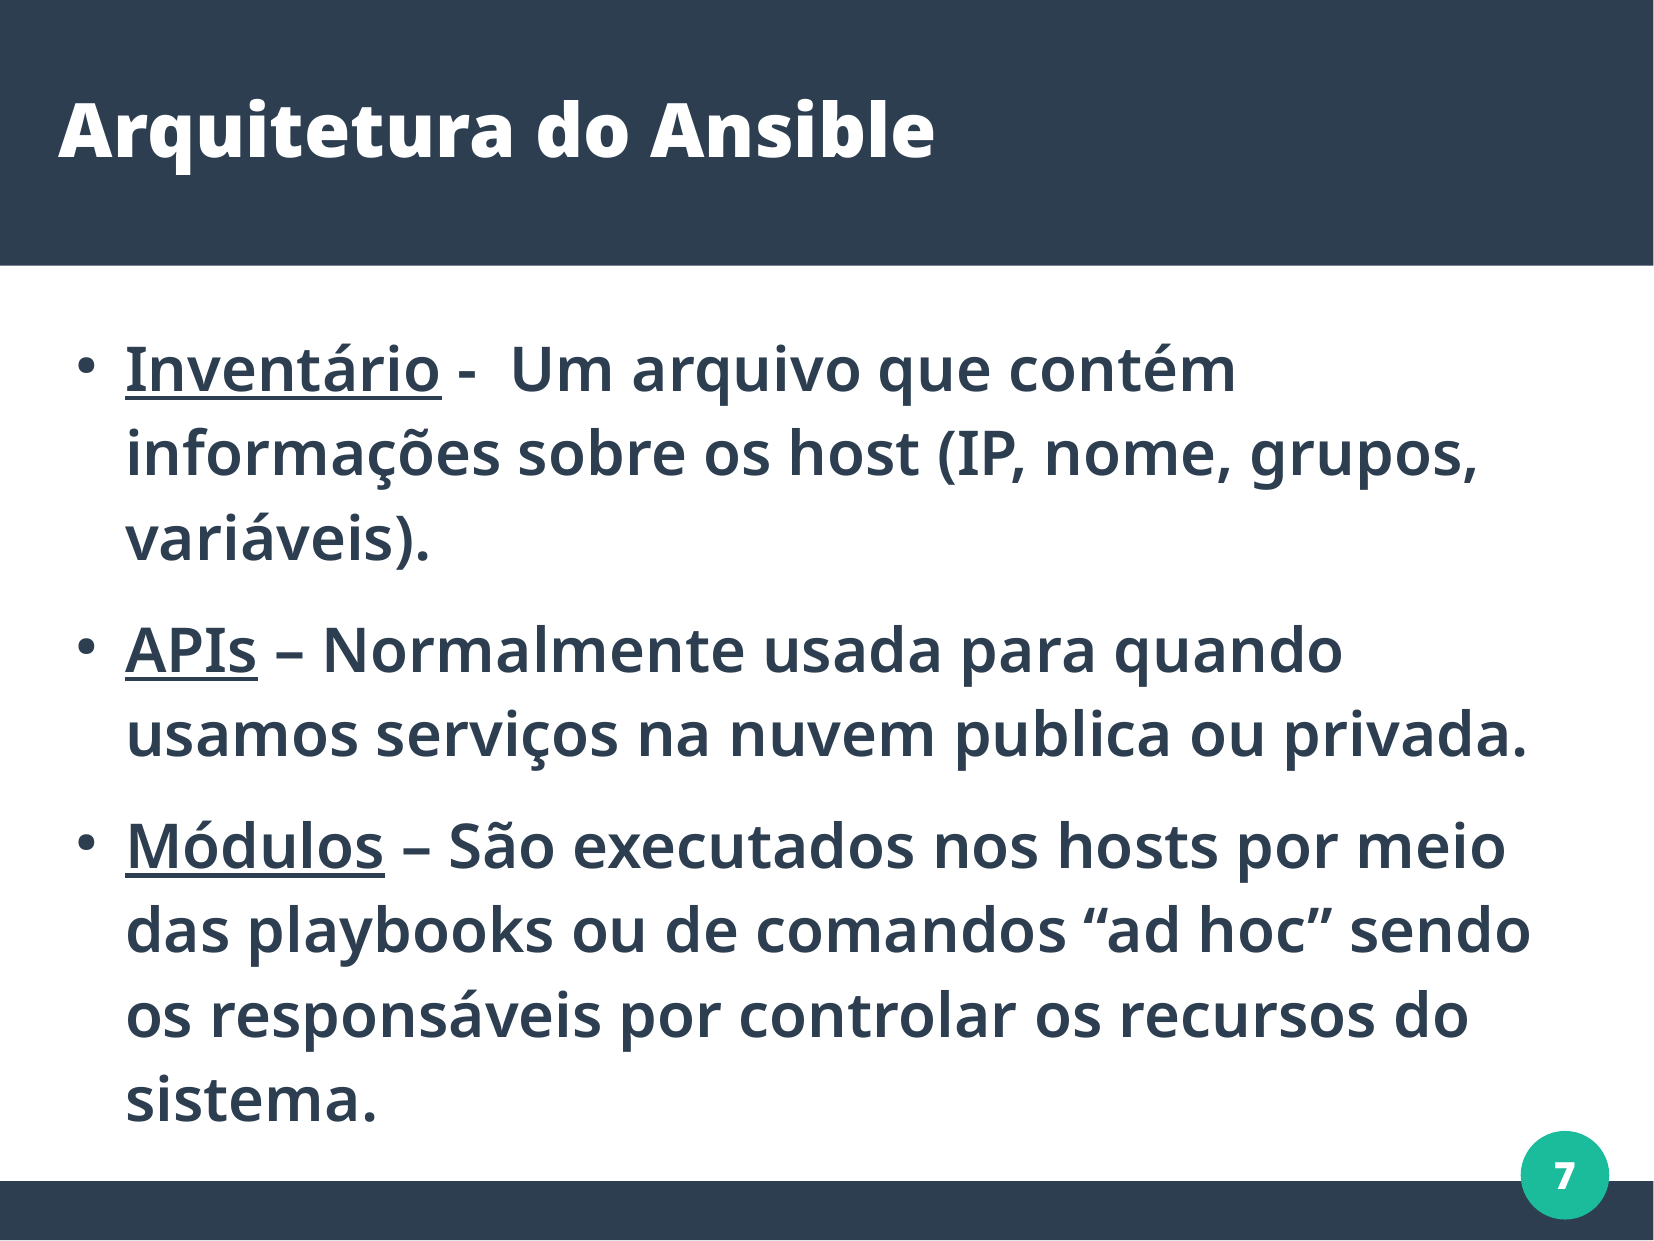

# Arquitetura do Ansible
Inventário - Um arquivo que contém informações sobre os host (IP, nome, grupos, variáveis).
APIs – Normalmente usada para quando usamos serviços na nuvem publica ou privada.
Módulos – São executados nos hosts por meio das playbooks ou de comandos “ad hoc” sendo os responsáveis por controlar os recursos do sistema.
7